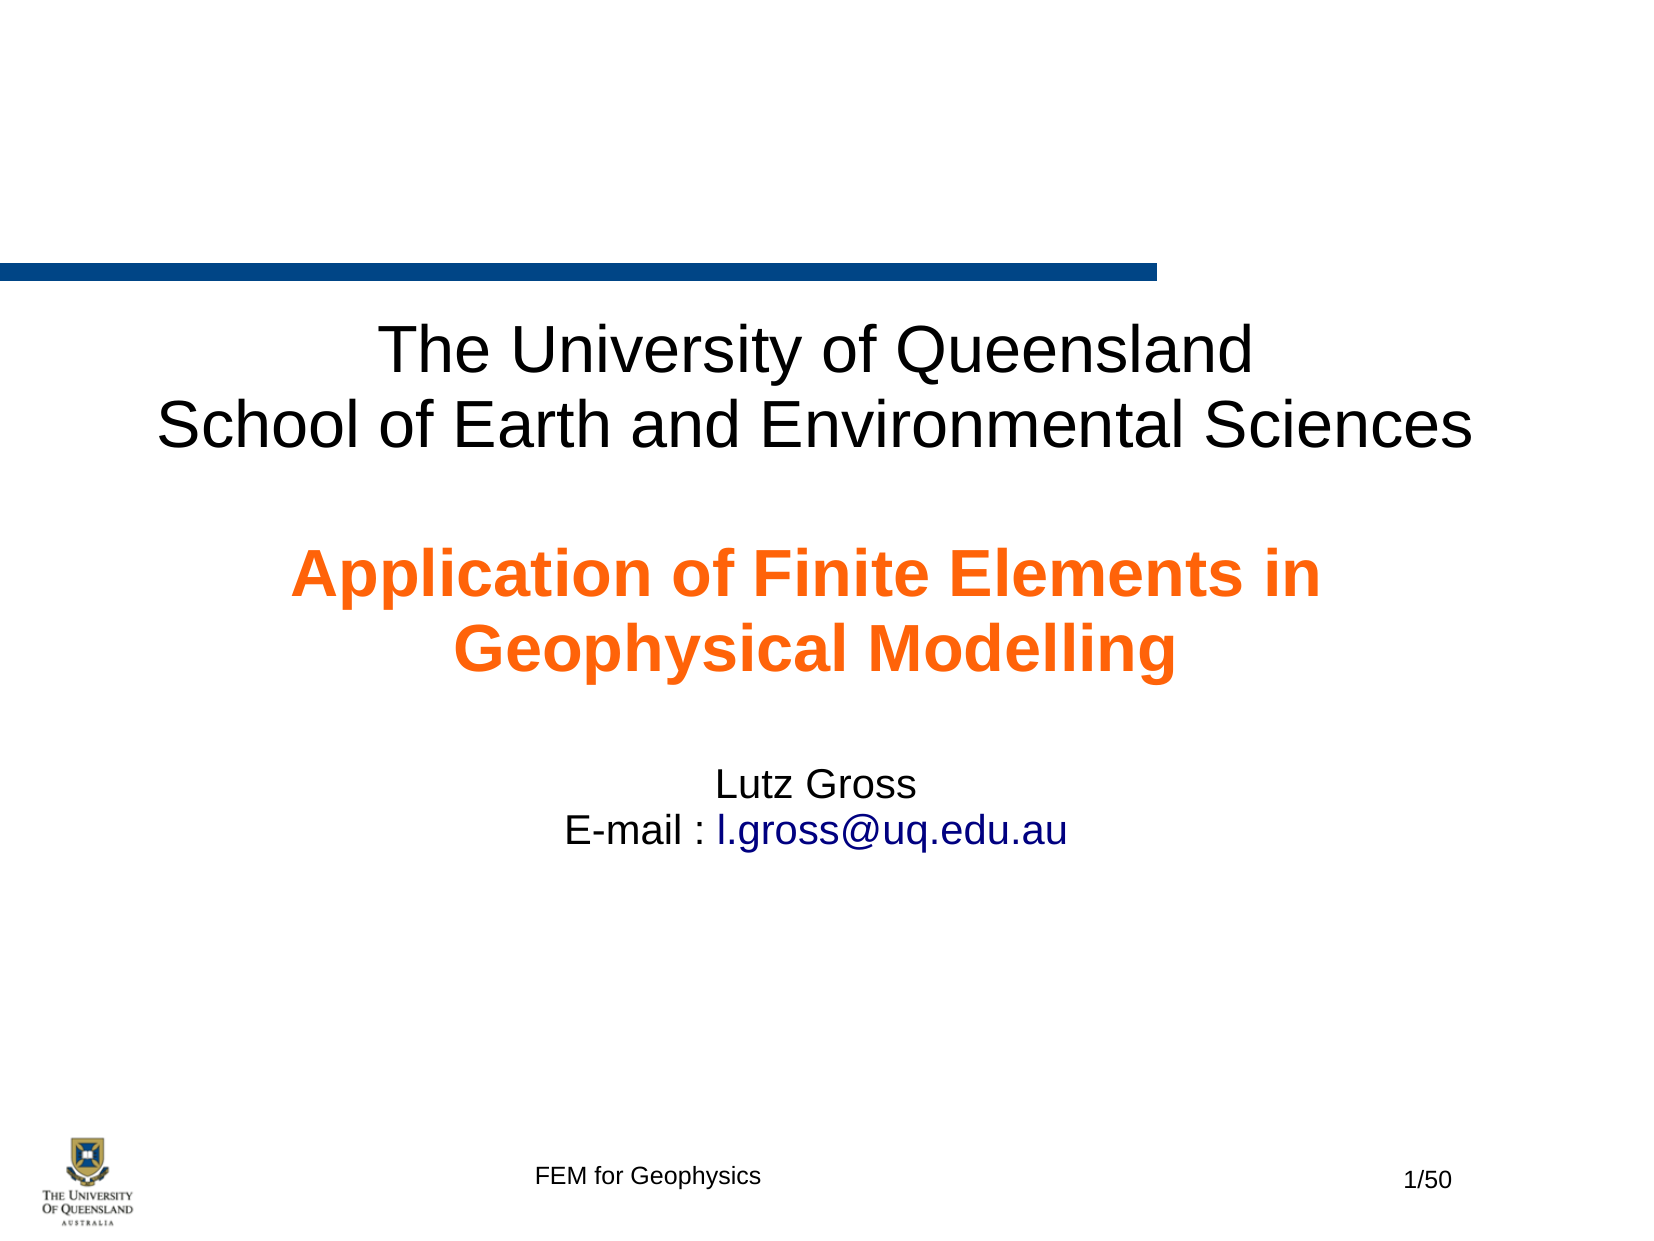

# The University of Queensland
School of Earth and Environmental Sciences
Application of Finite Elements in
Geophysical Modelling
Lutz Gross
E-mail : l.gross@uq.edu.au